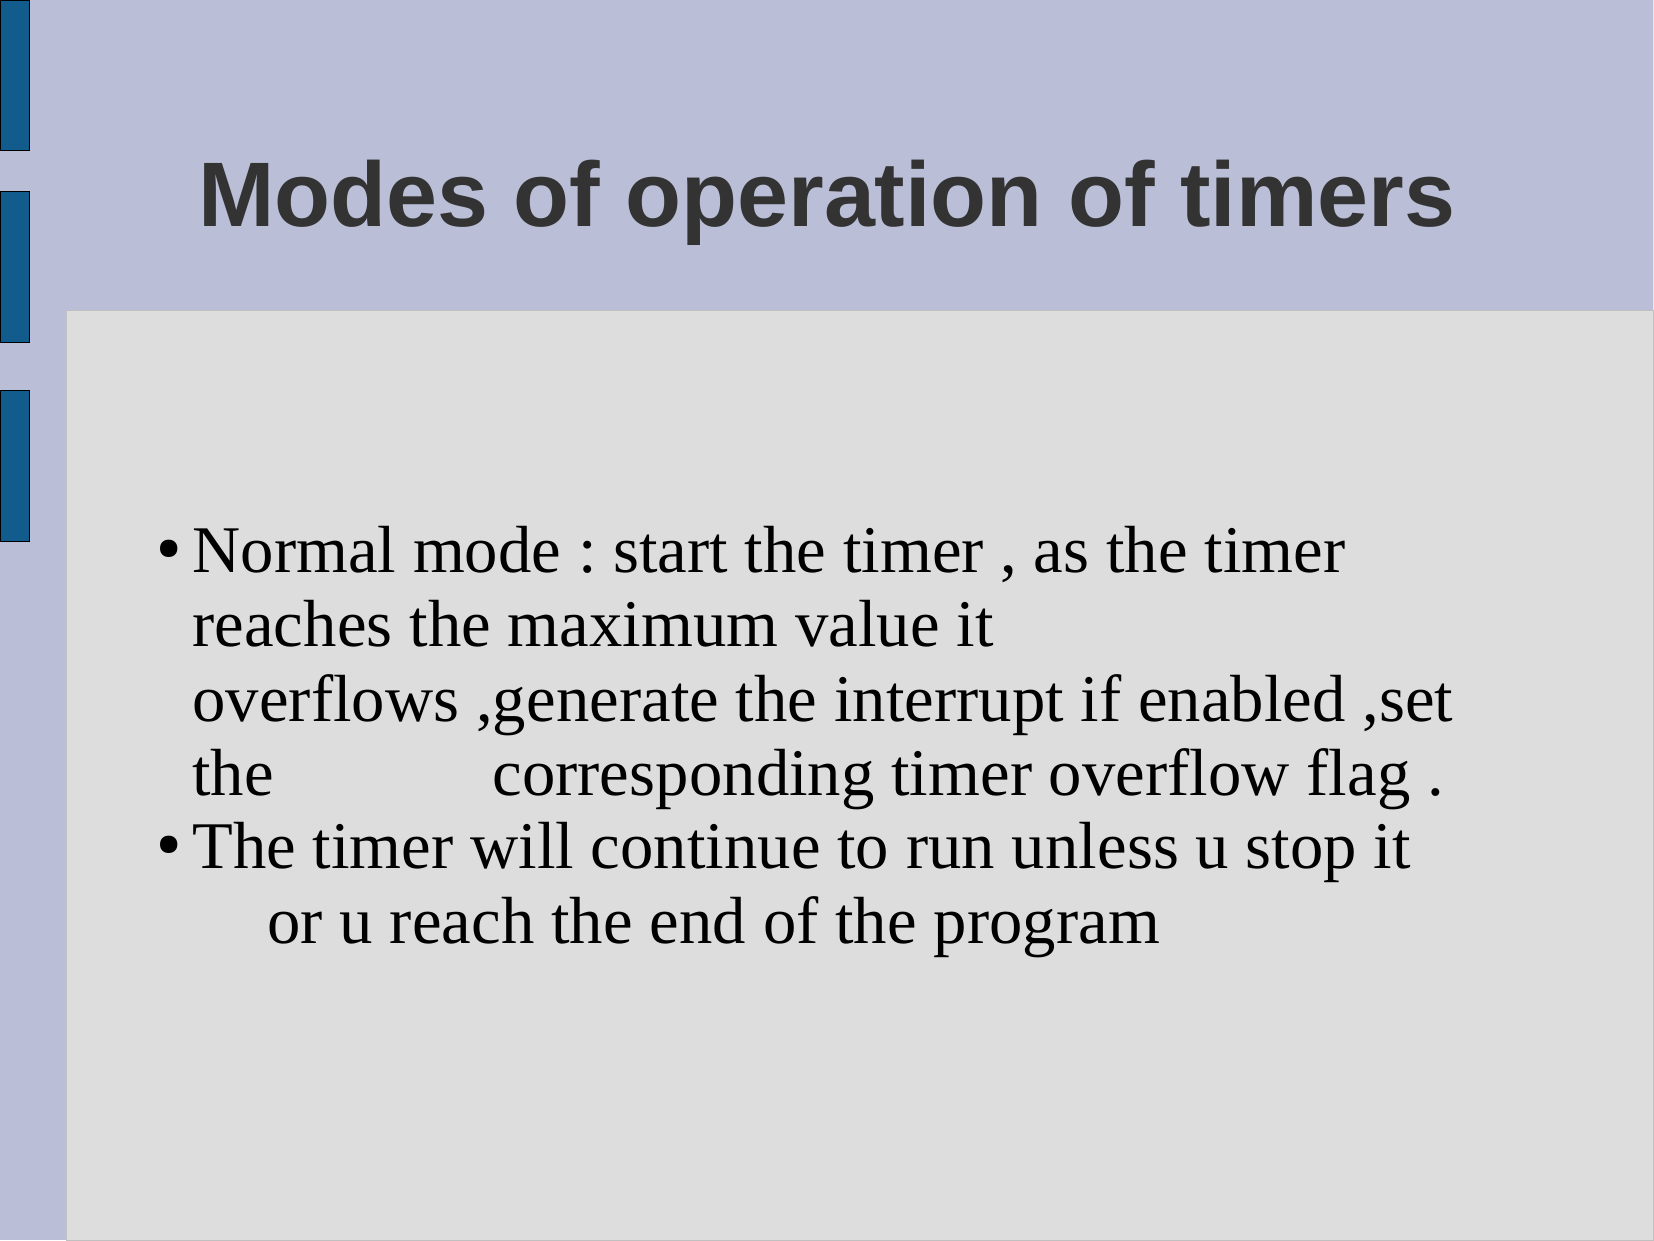

# Modes of operation of timers
Normal mode : start the timer , as the timer reaches the maximum value it overflows ,generate the interrupt if enabled ,set the 			corresponding timer overflow flag .
The timer will continue to run unless u stop it 		or u reach the end of the program